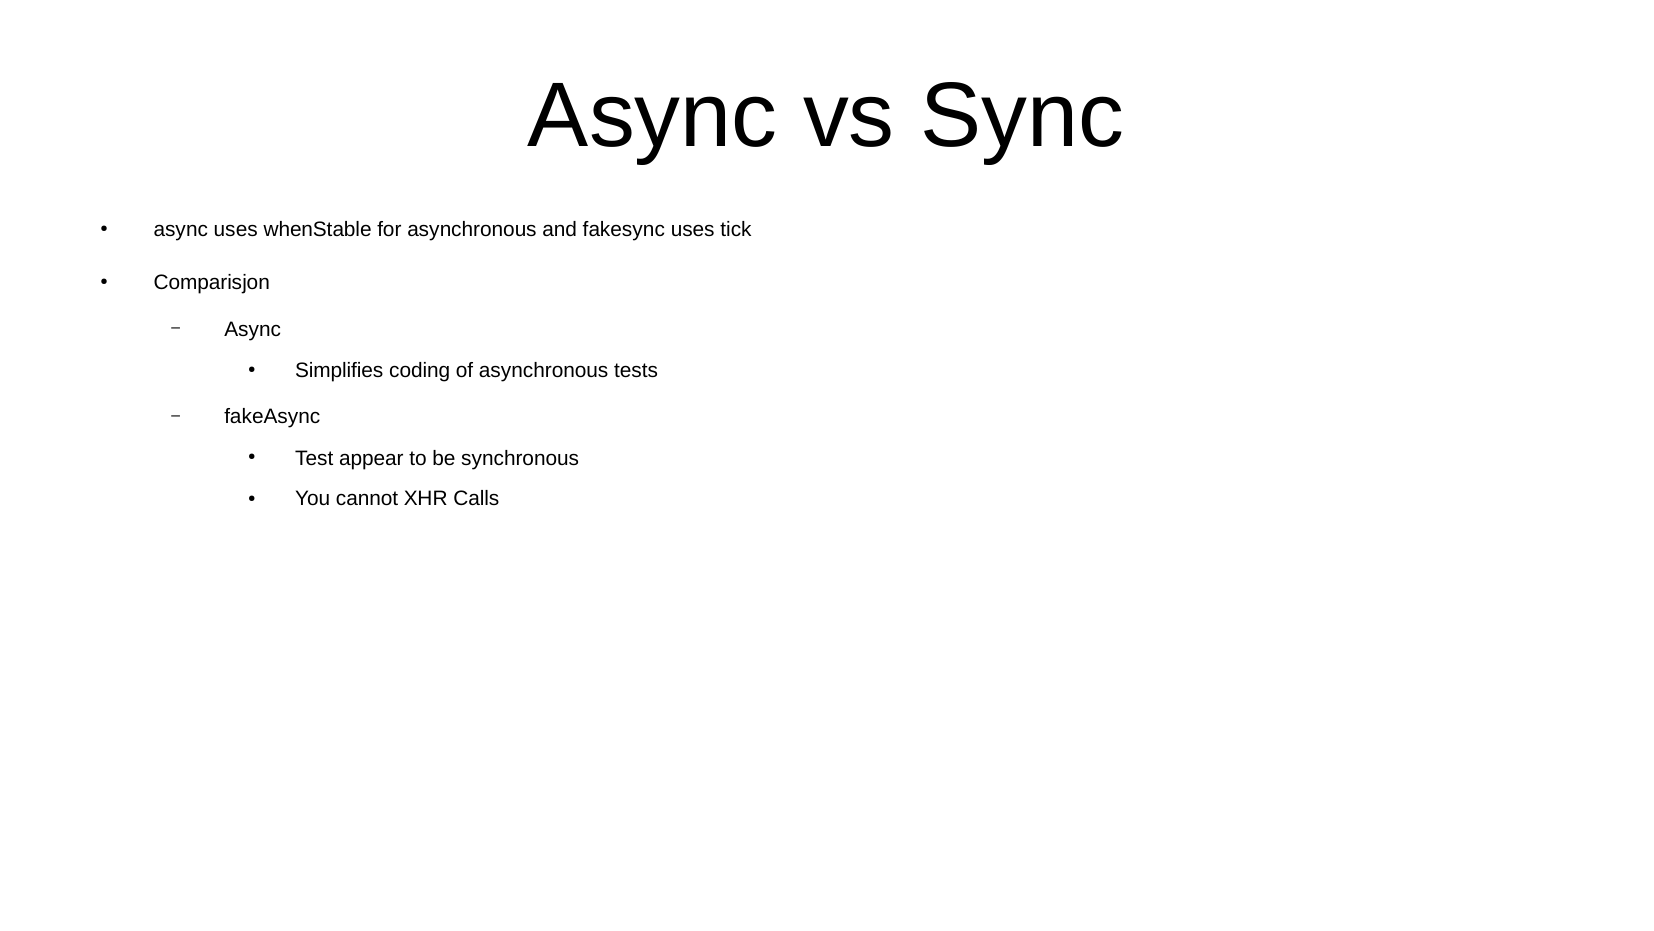

# Async vs Sync
async uses whenStable for asynchronous and fakesync uses tick
Comparisjon
Async
Simplifies coding of asynchronous tests
fakeAsync
Test appear to be synchronous
You cannot XHR Calls